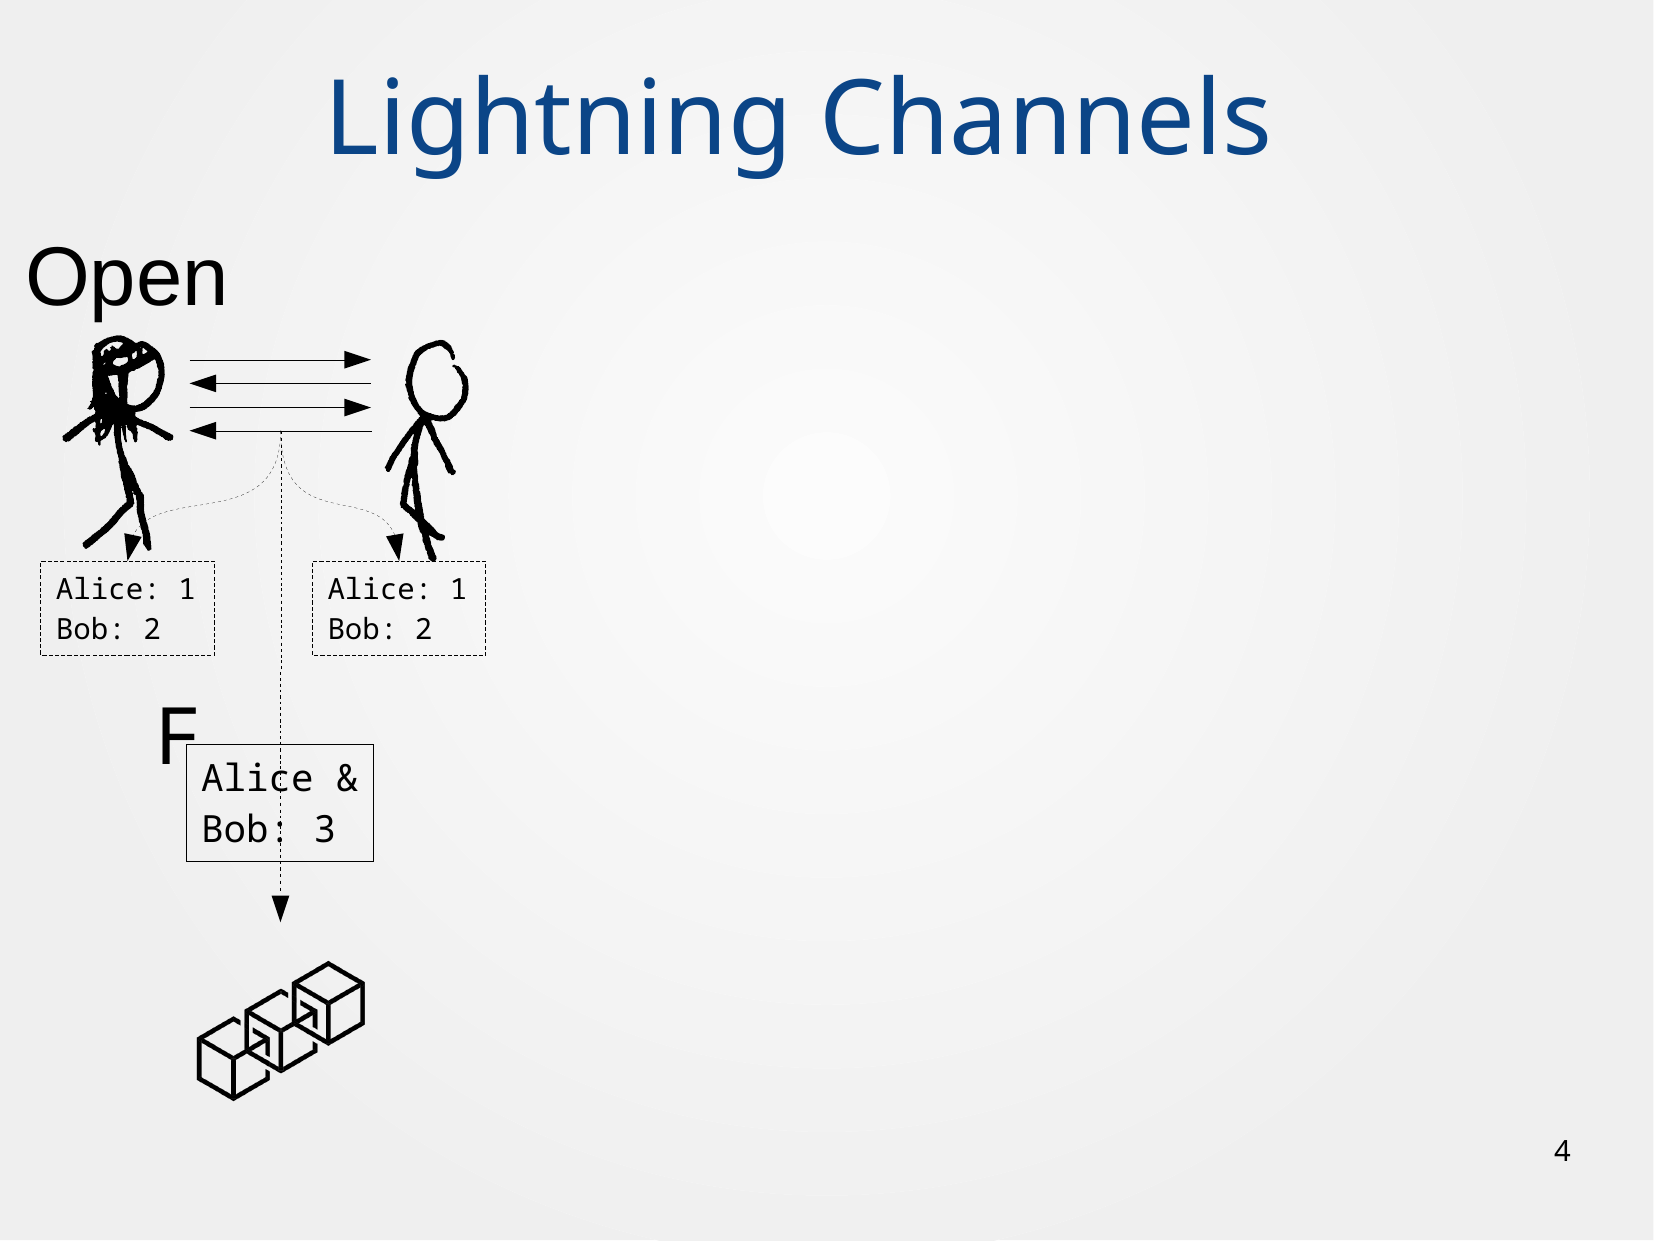

# Lightning Channels
Open
Alice: 1
Bob: 2
Alice: 1
Bob: 2
F
Alice & Bob: 3
4